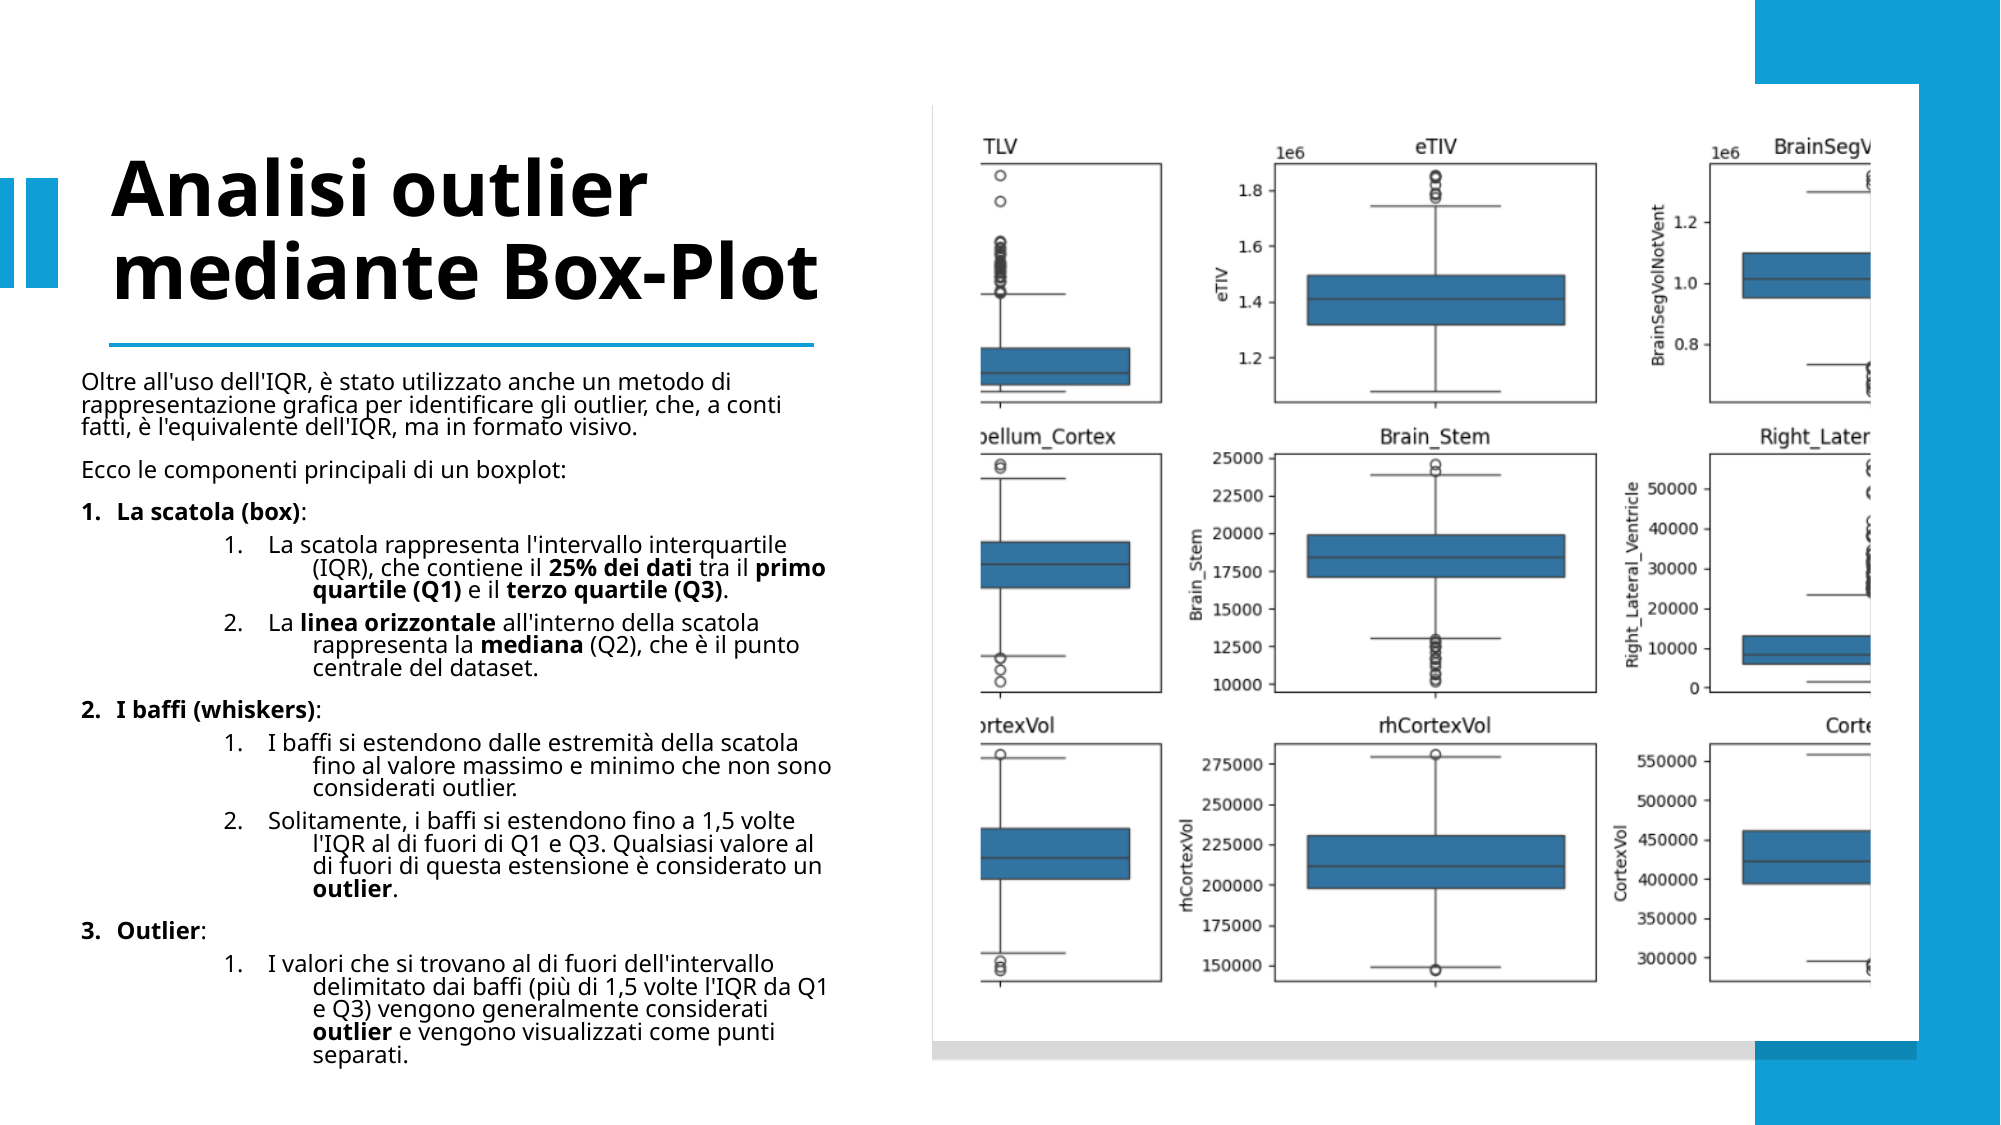

# Analisi outlier mediante Box-Plot
Oltre all'uso dell'IQR, è stato utilizzato anche un metodo di rappresentazione grafica per identificare gli outlier, che, a conti fatti, è l'equivalente dell'IQR, ma in formato visivo.
Ecco le componenti principali di un boxplot:
La scatola (box):
La scatola rappresenta l'intervallo interquartile (IQR), che contiene il 25% dei dati tra il primo quartile (Q1) e il terzo quartile (Q3).
La linea orizzontale all'interno della scatola rappresenta la mediana (Q2), che è il punto centrale del dataset.
I baffi (whiskers):
I baffi si estendono dalle estremità della scatola fino al valore massimo e minimo che non sono considerati outlier.
Solitamente, i baffi si estendono fino a 1,5 volte l'IQR al di fuori di Q1 e Q3. Qualsiasi valore al di fuori di questa estensione è considerato un outlier.
Outlier:
I valori che si trovano al di fuori dell'intervallo delimitato dai baffi (più di 1,5 volte l'IQR da Q1 e Q3) vengono generalmente considerati outlier e vengono visualizzati come punti separati.